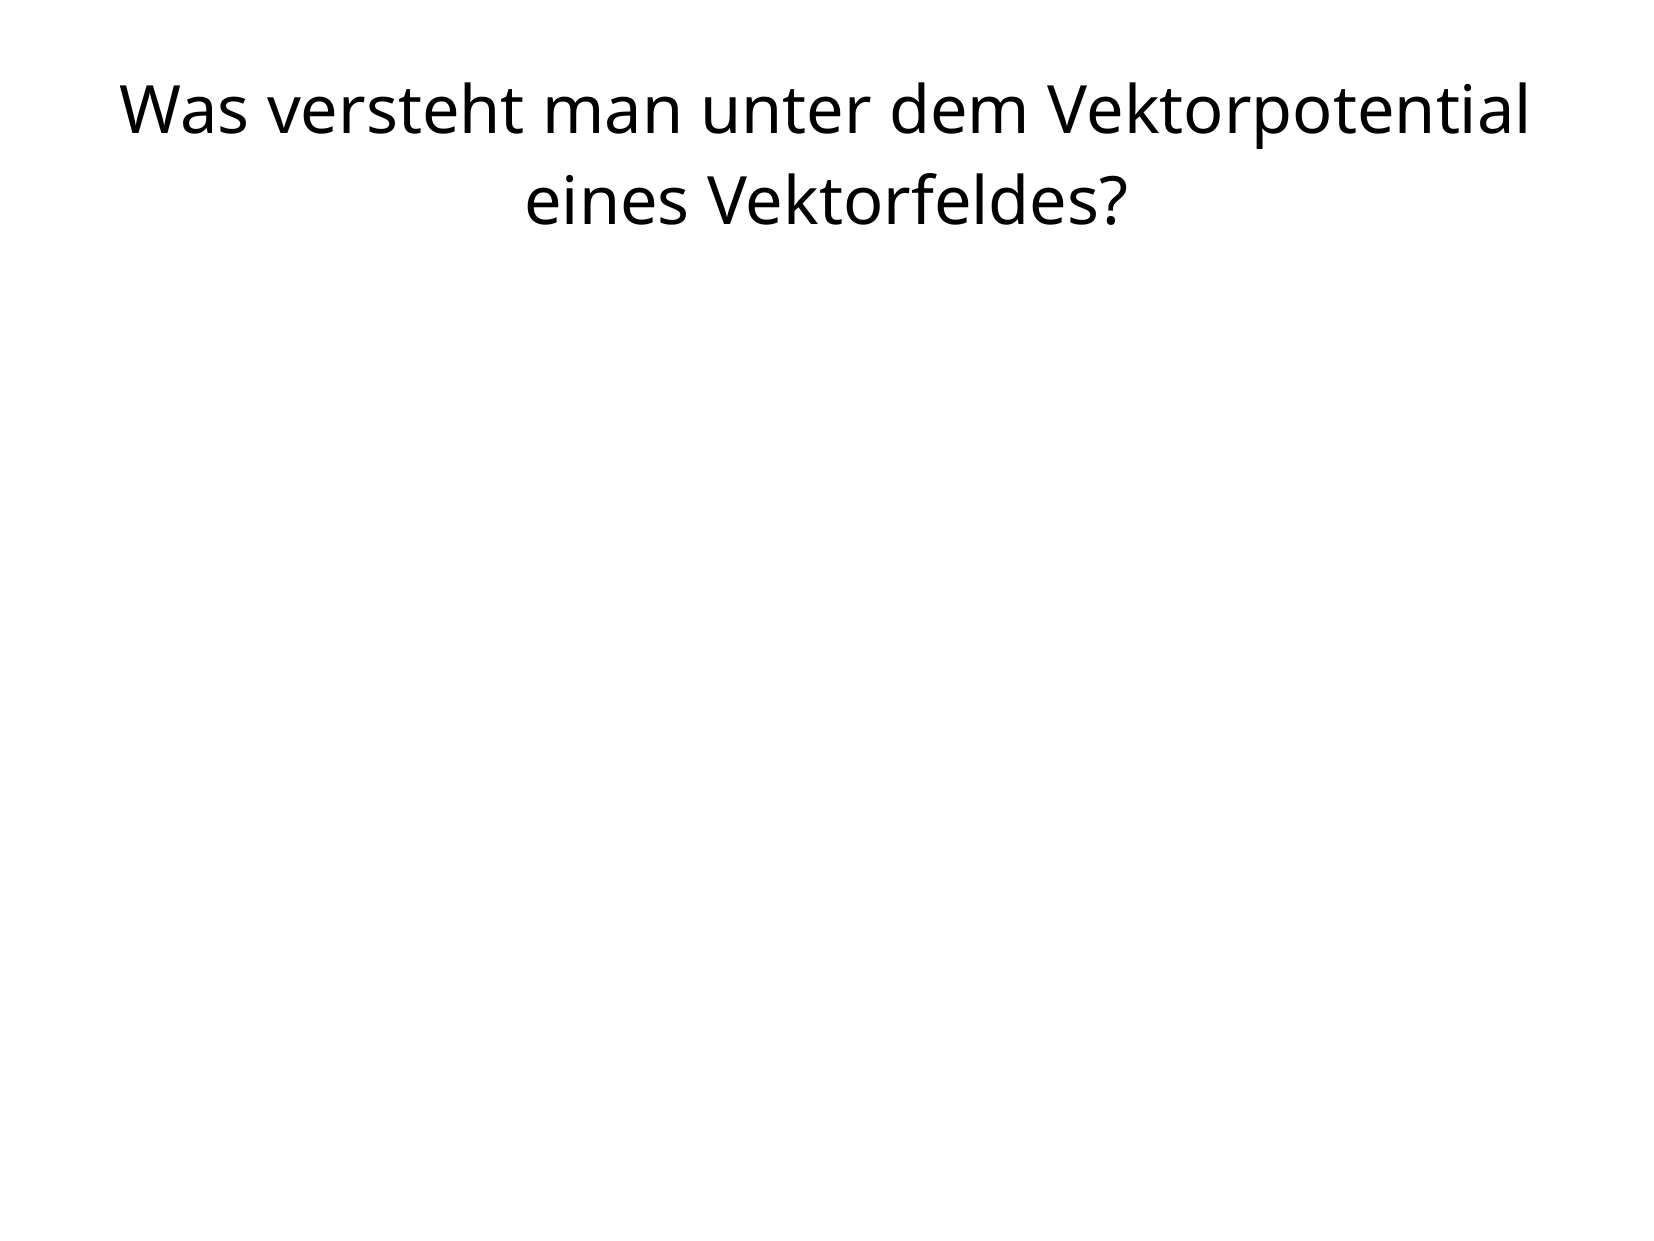

# Was versteht man unter dem Vektorpotential eines Vektorfeldes?